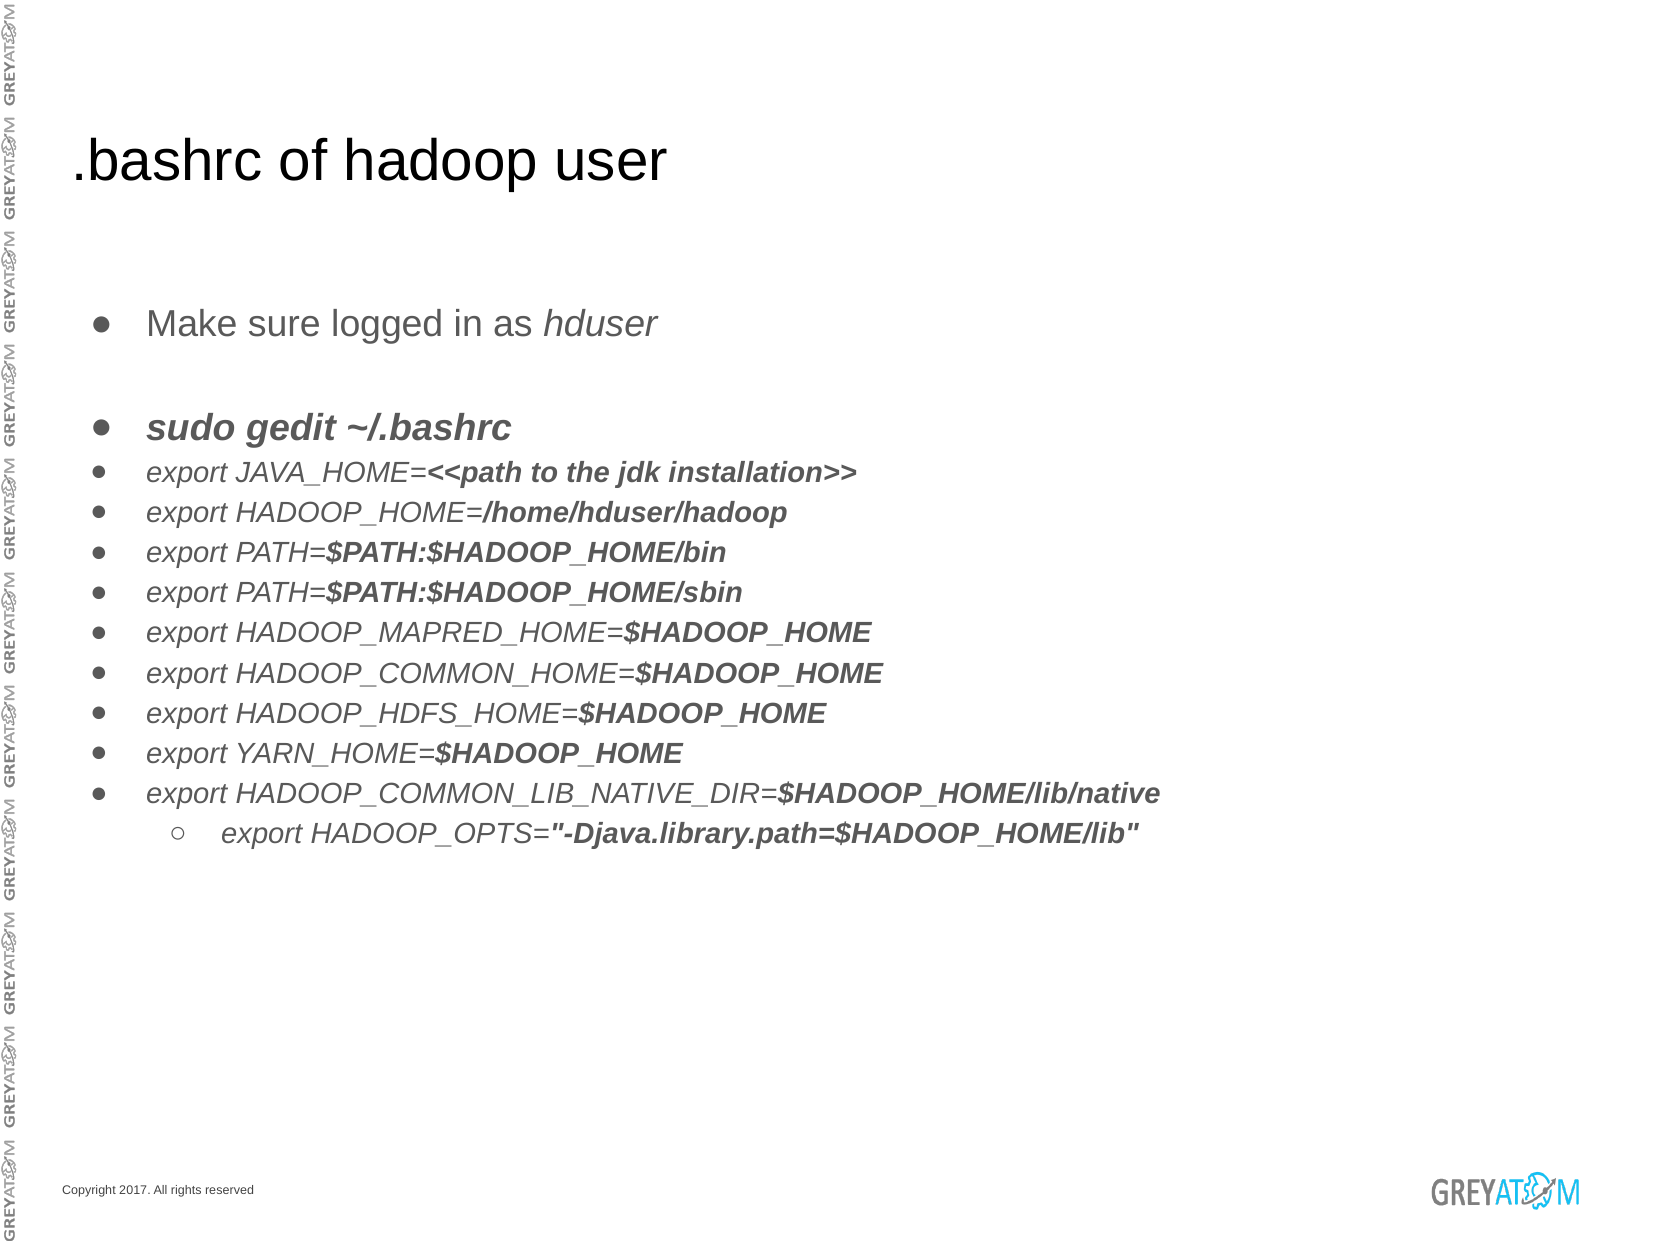

.bashrc of hadoop user
Make sure logged in as hduser
sudo gedit ~/.bashrc
export JAVA_HOME=<<path to the jdk installation>>
export HADOOP_HOME=/home/hduser/hadoop
export PATH=$PATH:$HADOOP_HOME/bin
export PATH=$PATH:$HADOOP_HOME/sbin
export HADOOP_MAPRED_HOME=$HADOOP_HOME
export HADOOP_COMMON_HOME=$HADOOP_HOME
export HADOOP_HDFS_HOME=$HADOOP_HOME
export YARN_HOME=$HADOOP_HOME
export HADOOP_COMMON_LIB_NATIVE_DIR=$HADOOP_HOME/lib/native
export HADOOP_OPTS="-Djava.library.path=$HADOOP_HOME/lib"